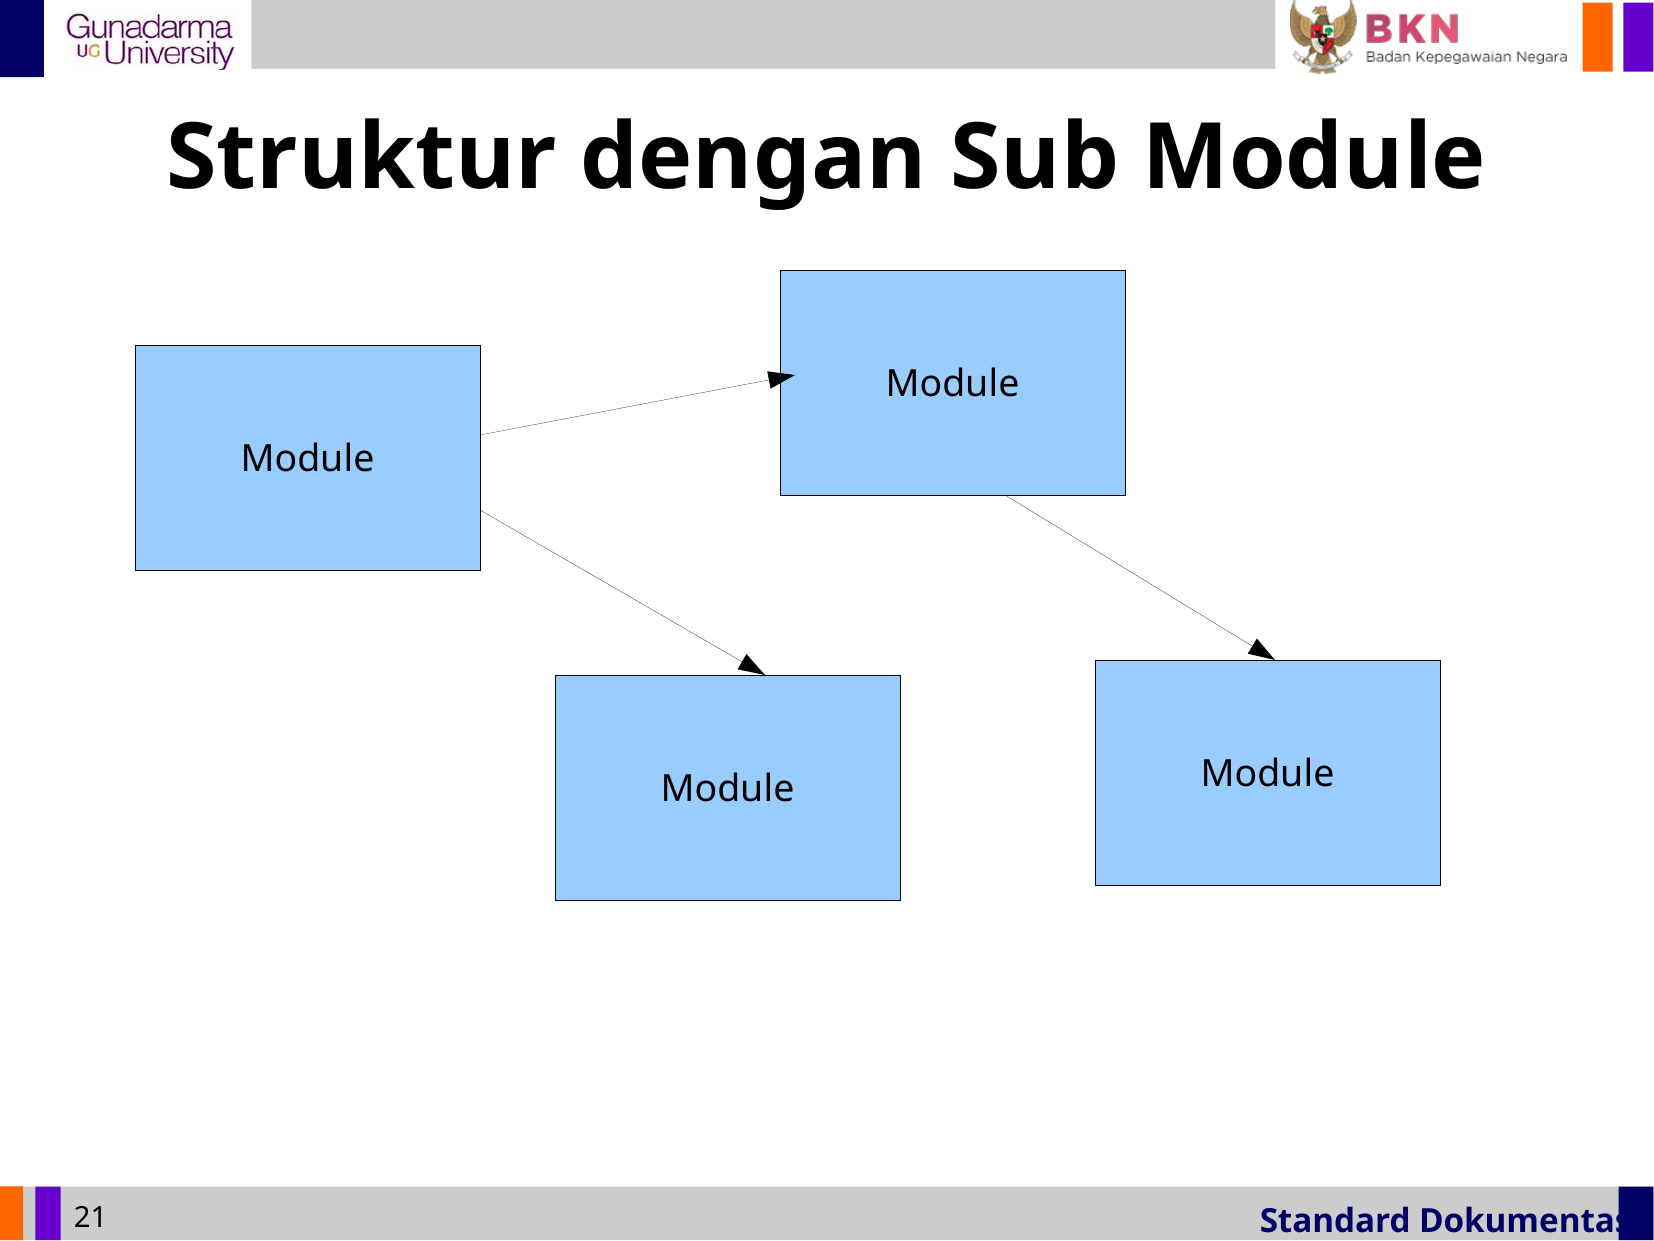

# Struktur dengan Sub Module
Module
Module
Module
Module